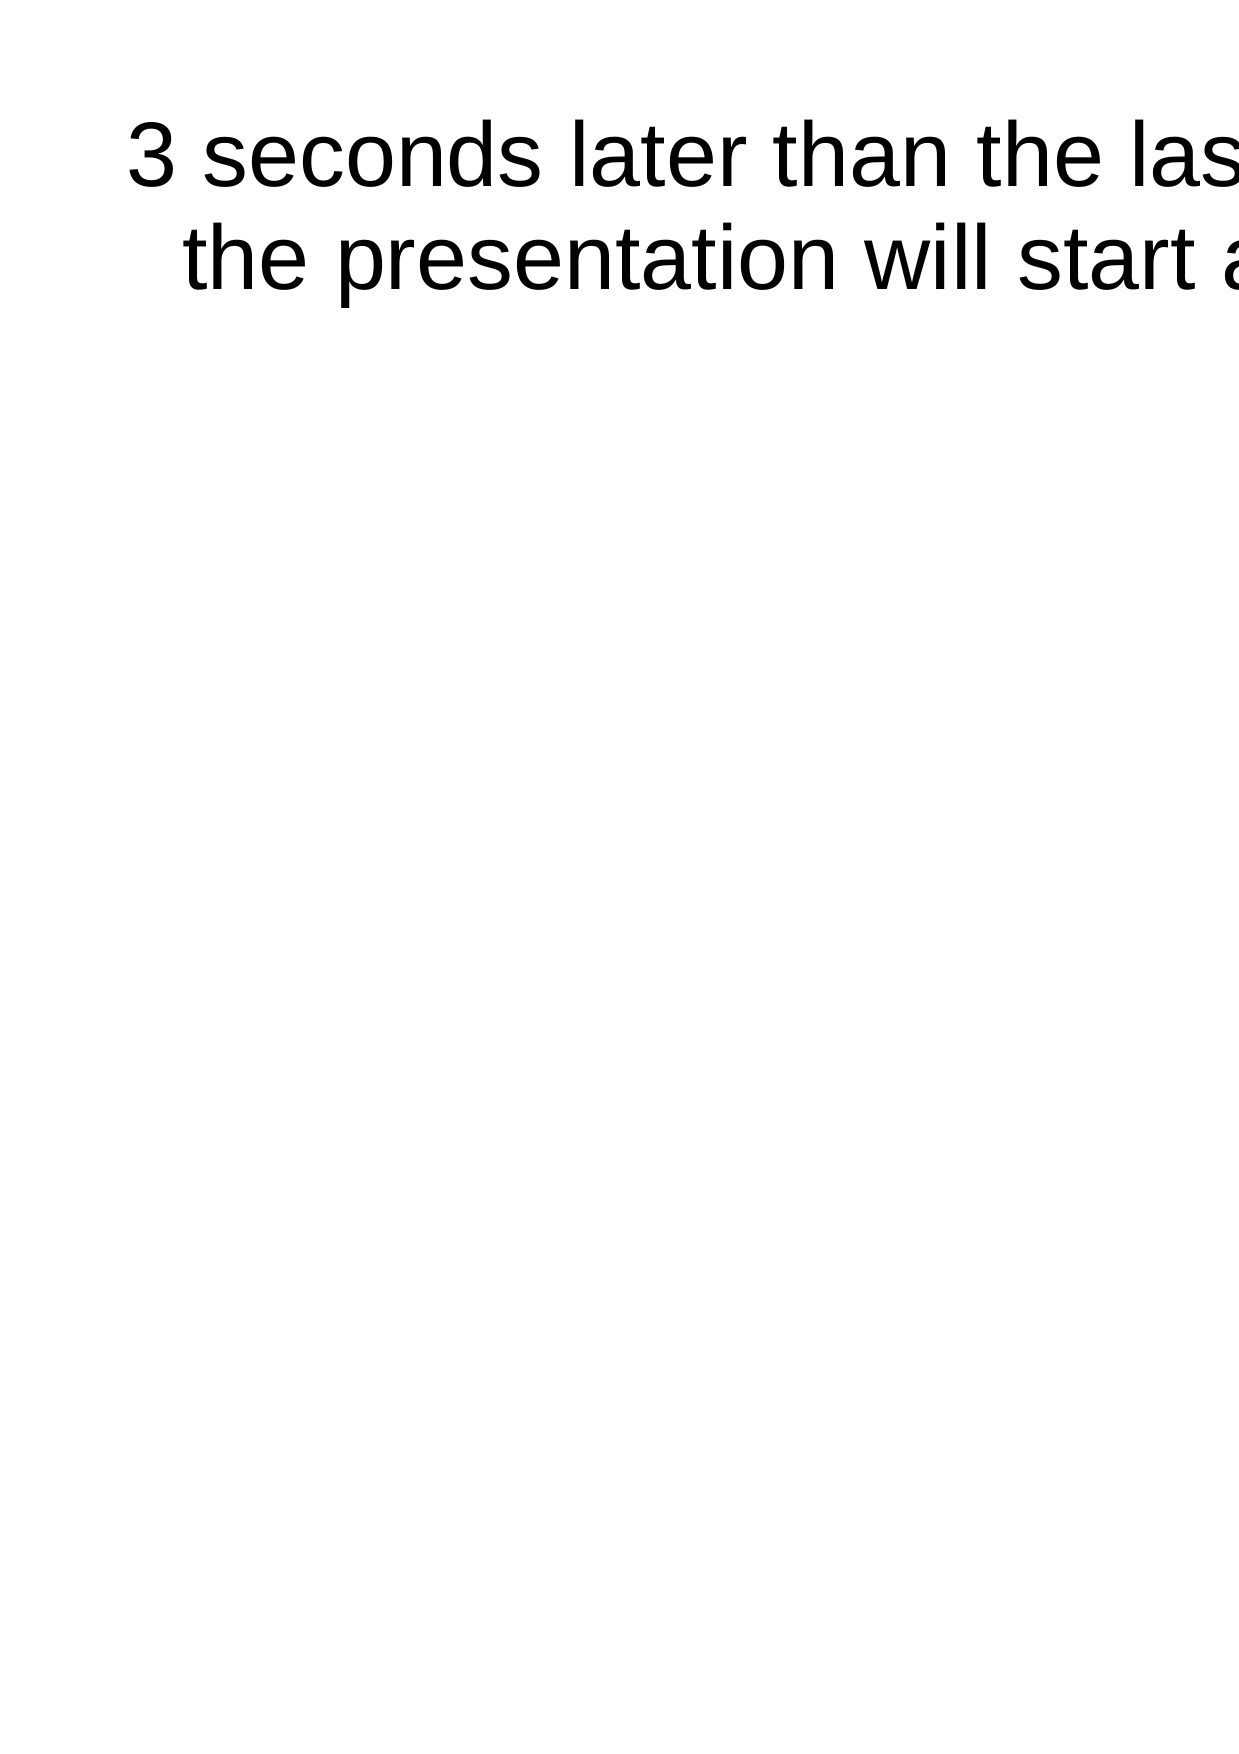

# 3 seconds later than the last page, the presentation will start again.